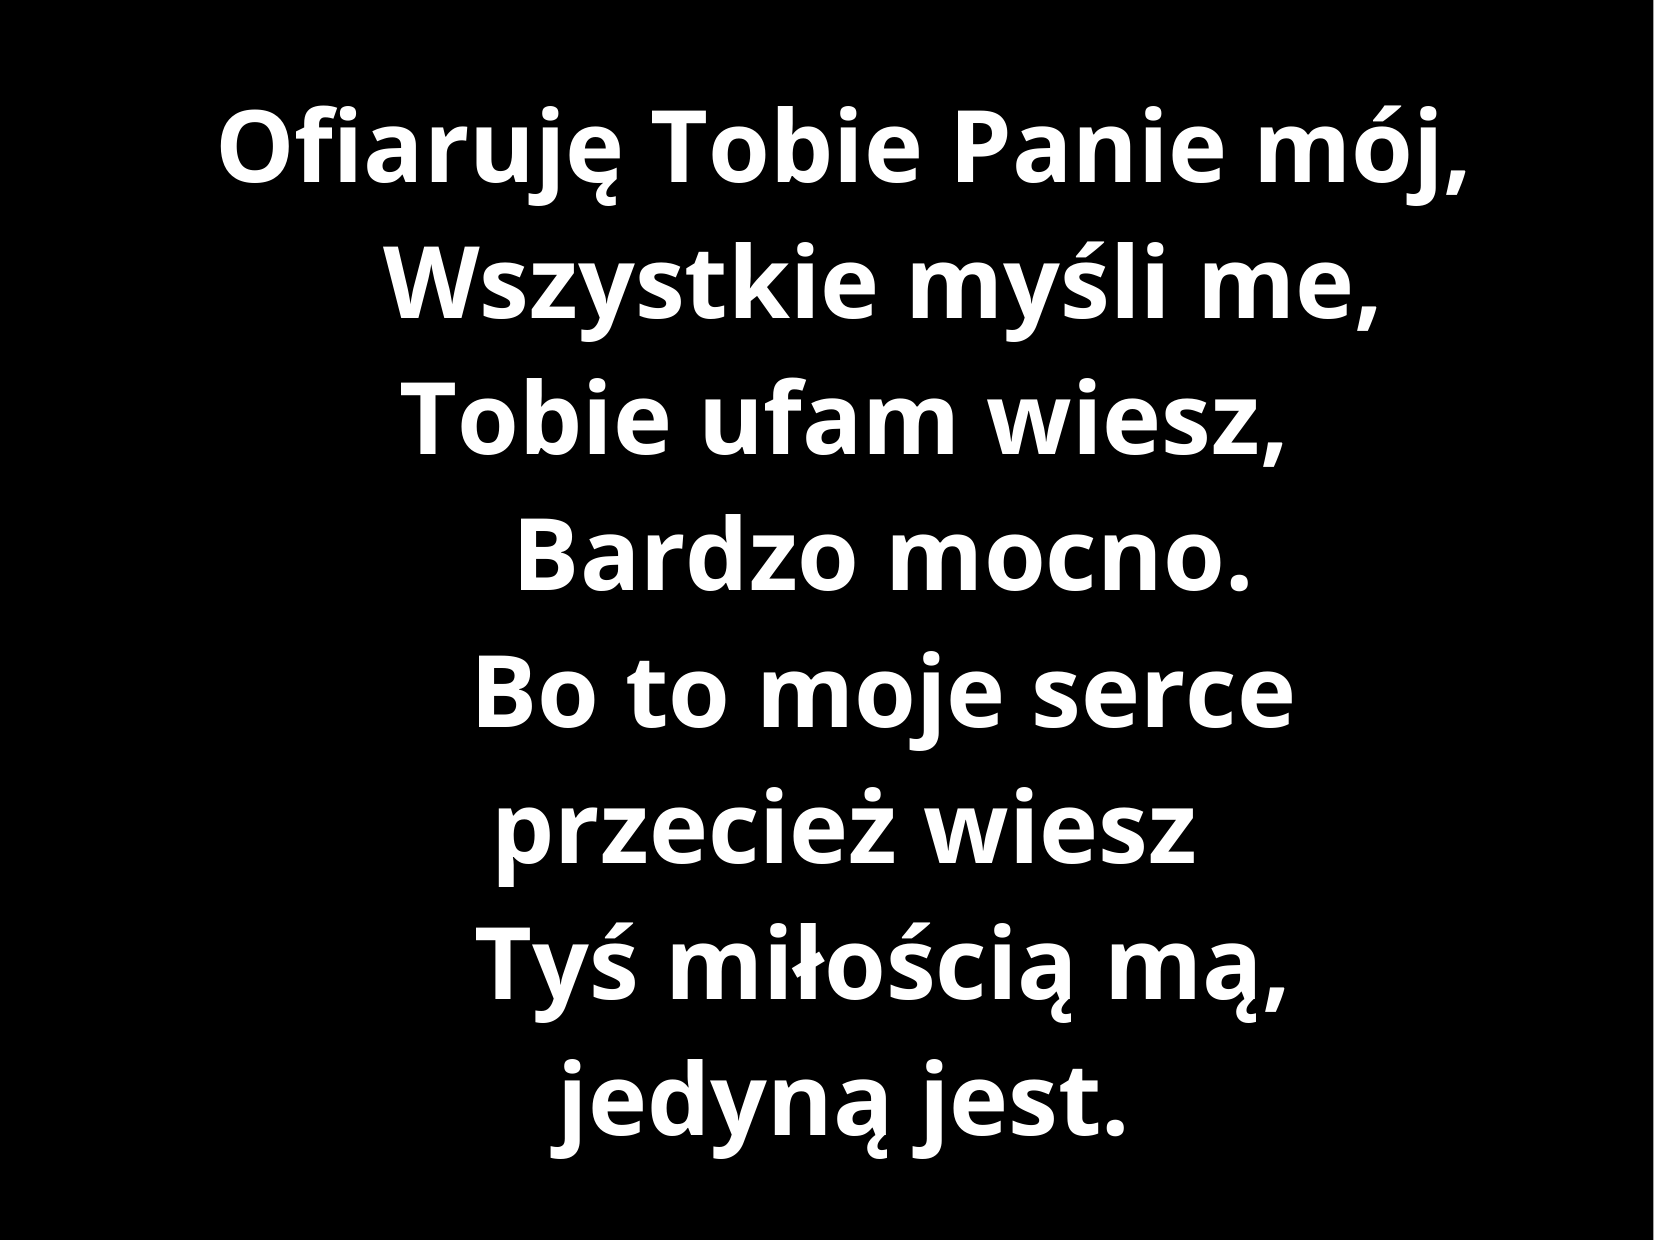

# Ofiaruję Tobie Panie mój,
 Wszystkie myśli me,
Tobie ufam wiesz,
 Bardzo mocno.
 Bo to moje serce
przecież wiesz
 Tyś miłością mą,
jedyną jest.